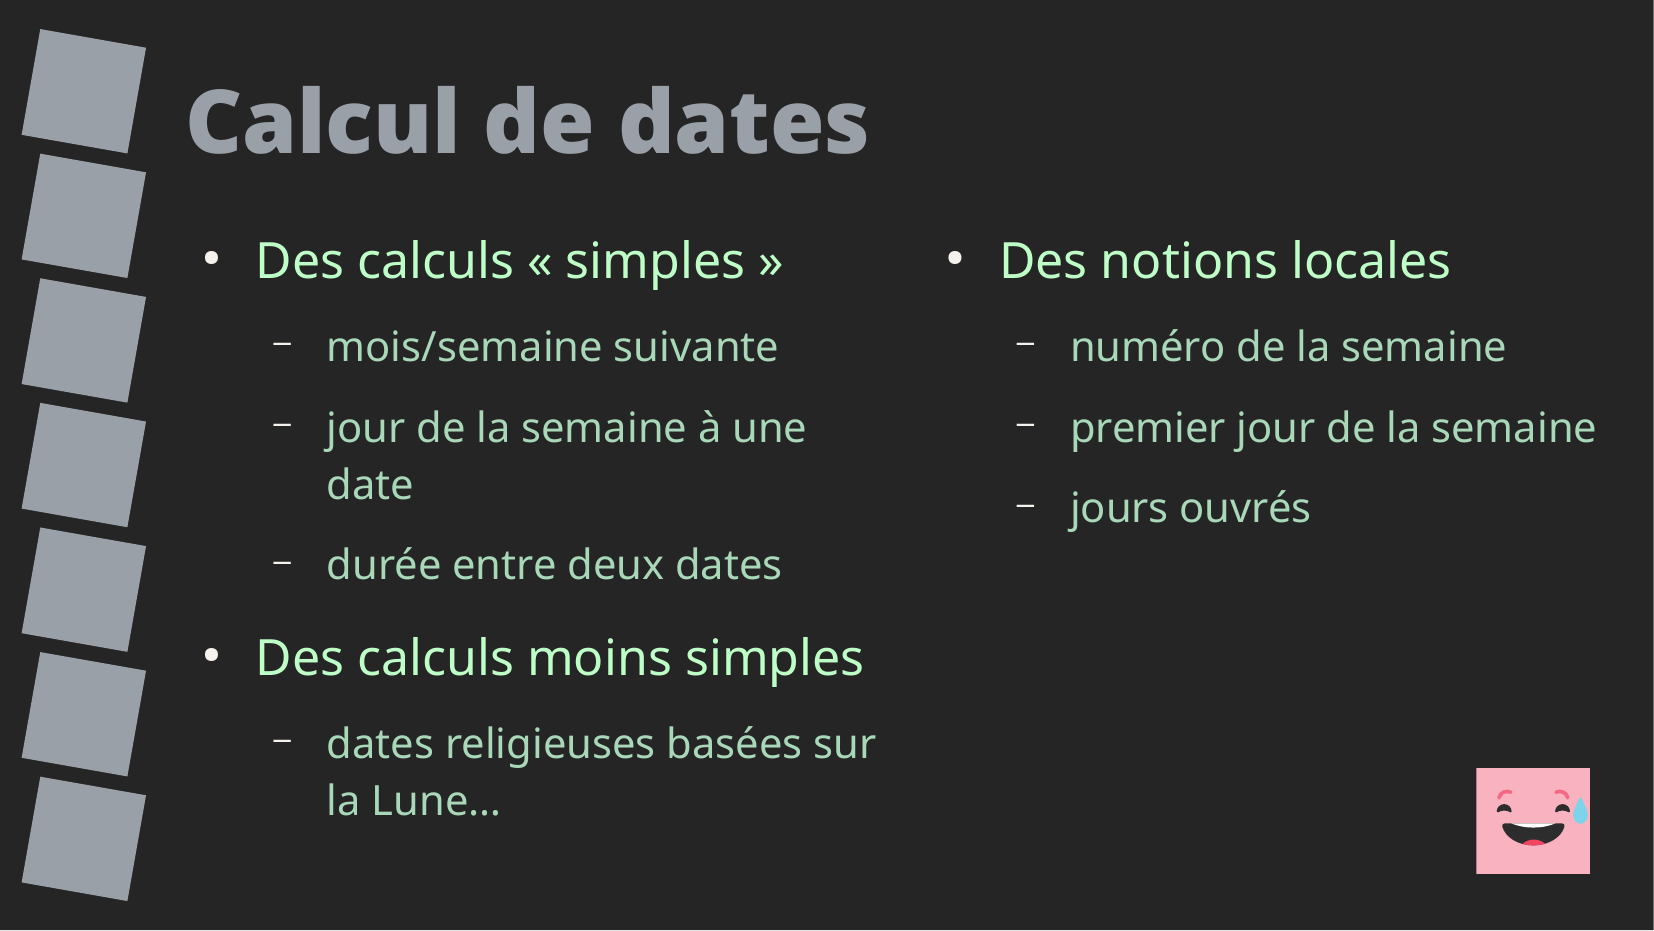

# Calcul de dates
Des calculs « simples »
mois/semaine suivante
jour de la semaine à une date
durée entre deux dates
Des calculs moins simples
dates religieuses basées sur la Lune…
Des notions locales
numéro de la semaine
premier jour de la semaine
jours ouvrés